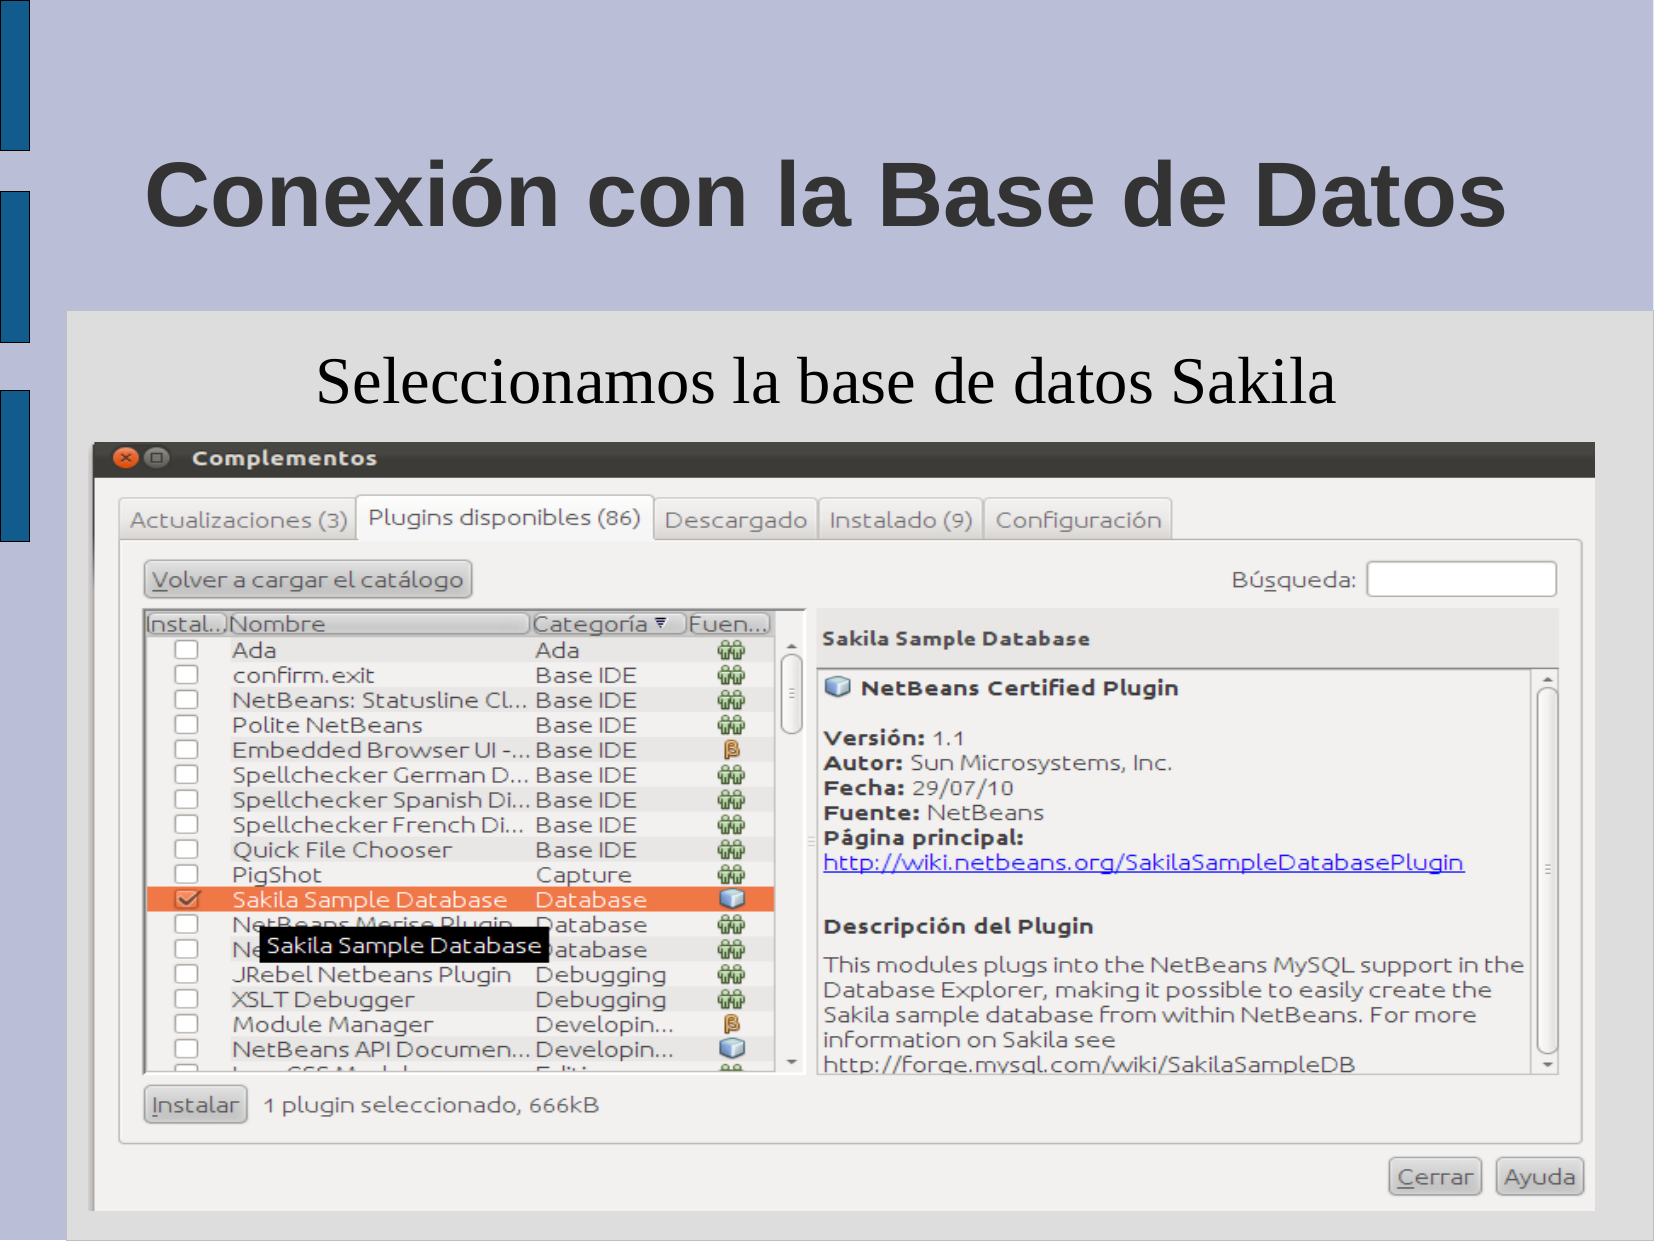

# Conexión con la Base de Datos
Seleccionamos la base de datos Sakila